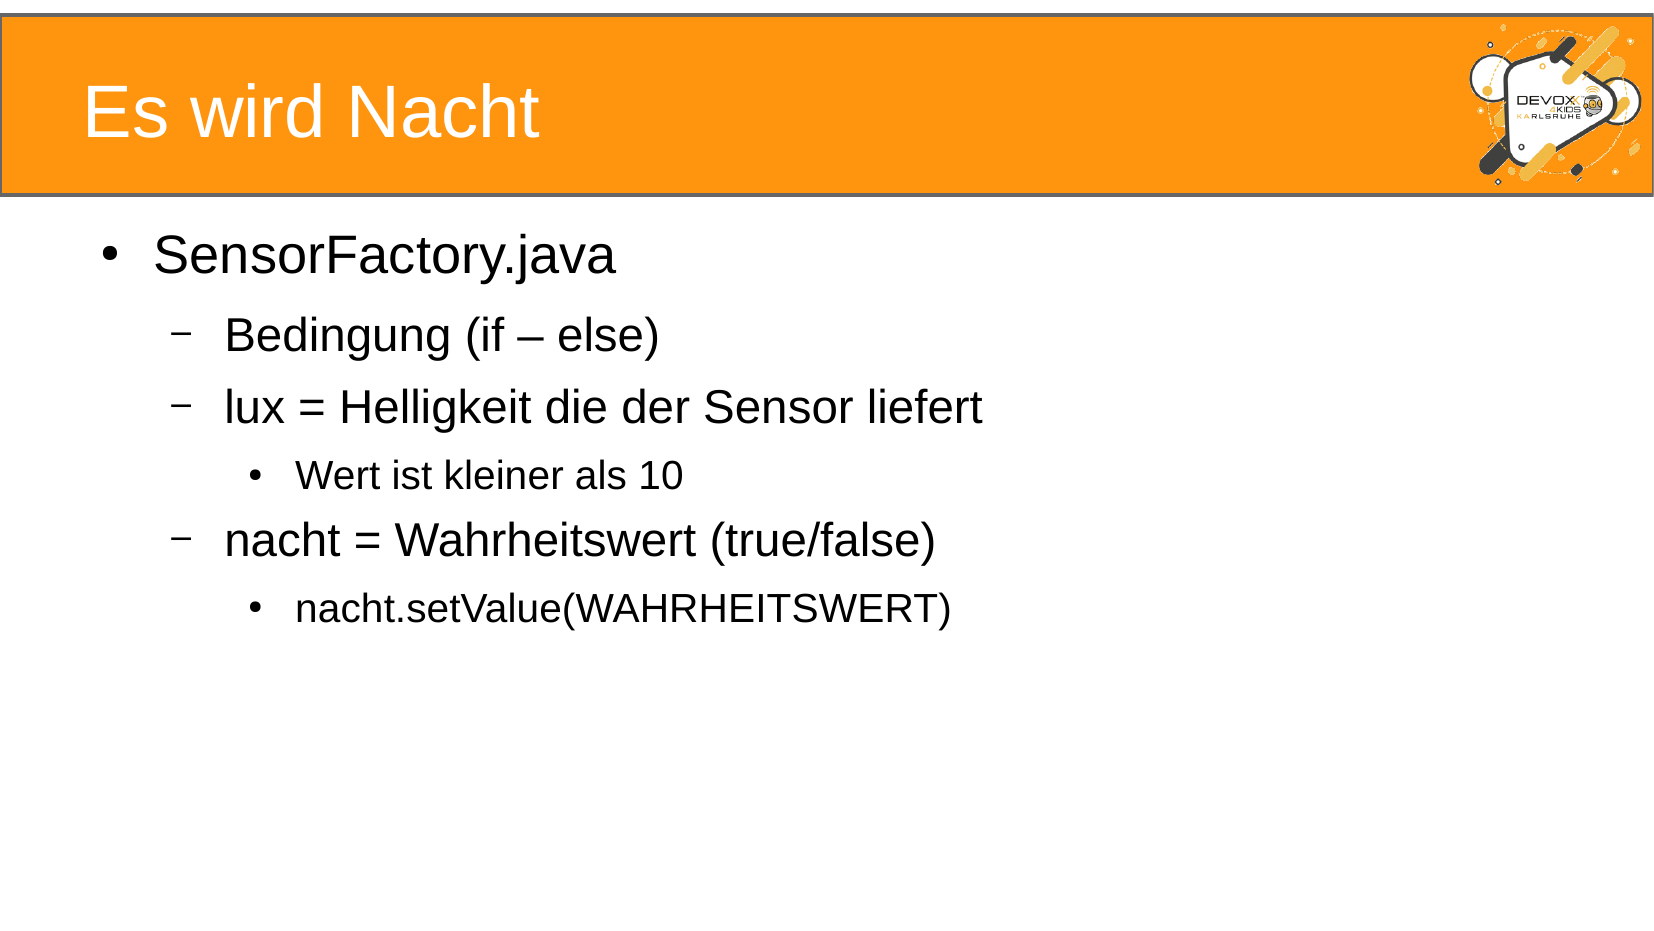

# Es wird Nacht
SensorFactory.java
Bedingung (if – else)
lux = Helligkeit die der Sensor liefert
Wert ist kleiner als 10
nacht = Wahrheitswert (true/false)
nacht.setValue(WAHRHEITSWERT)